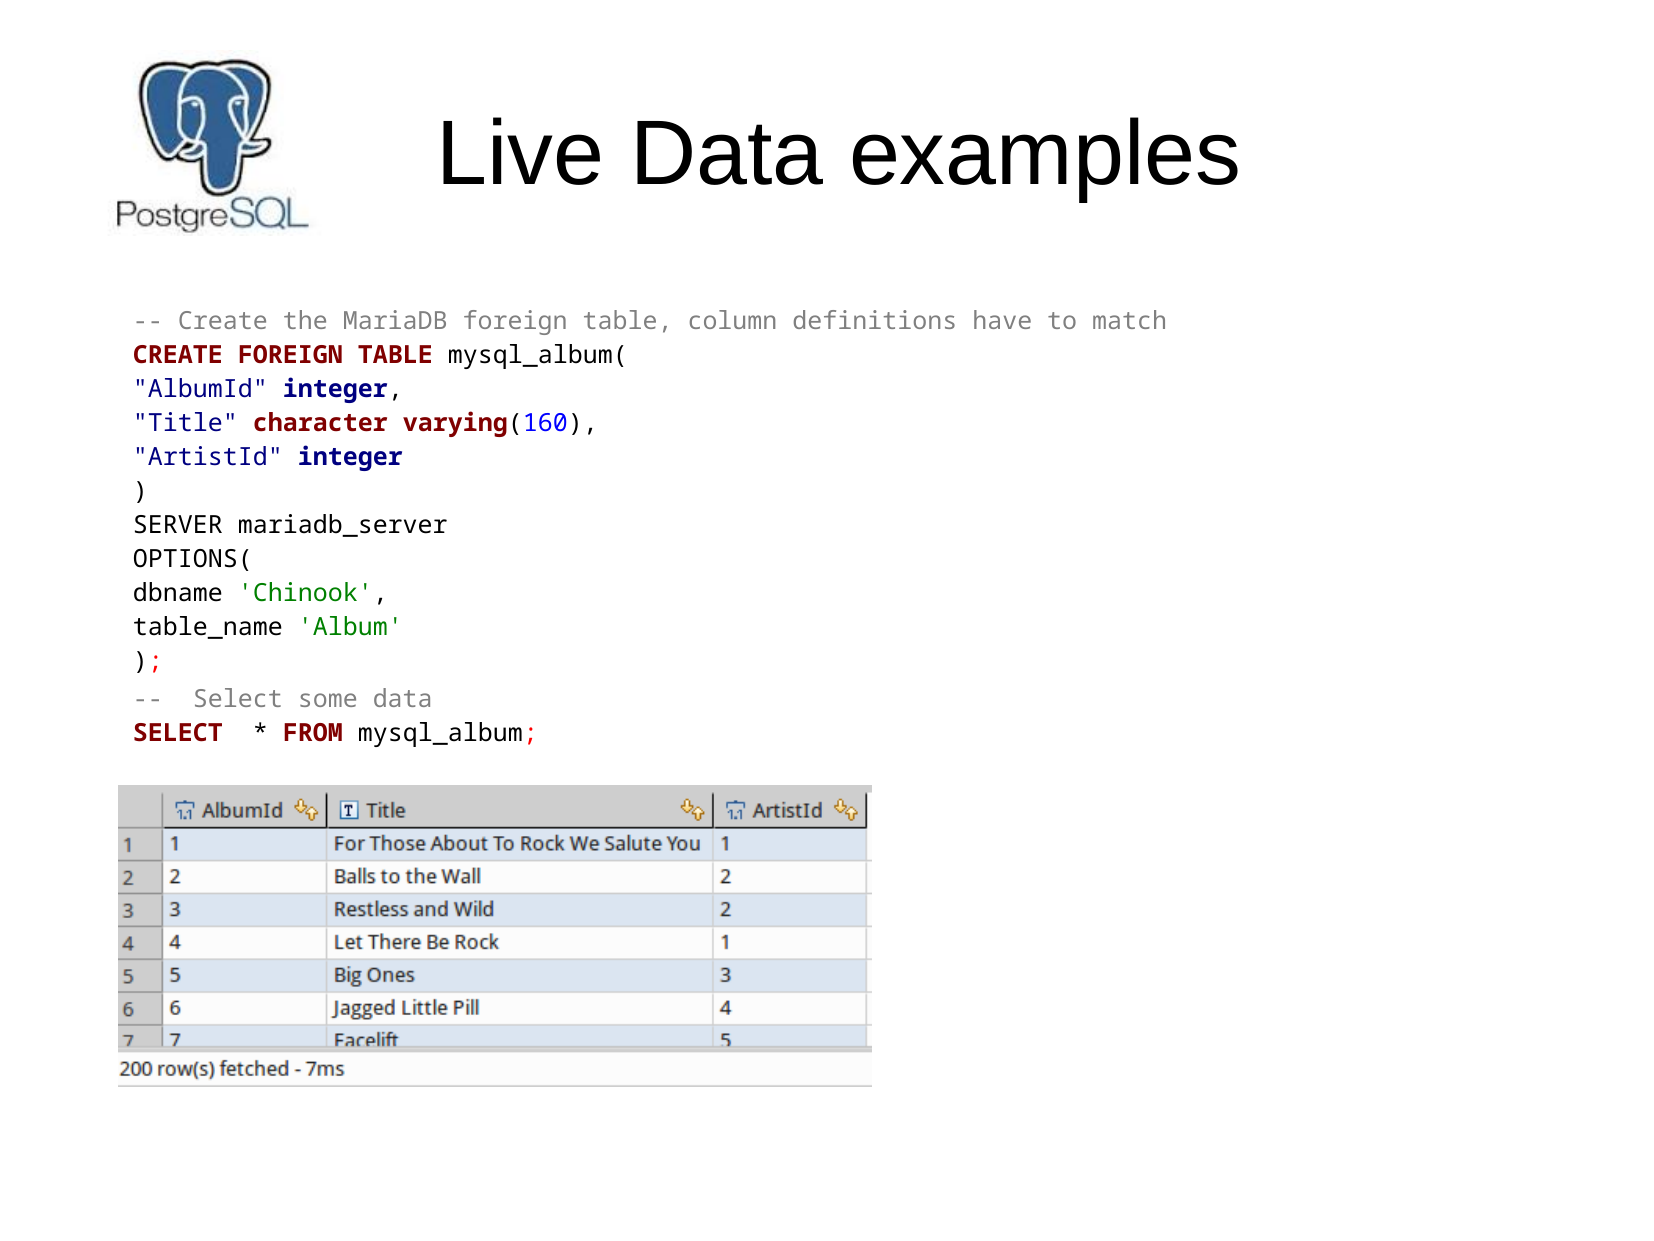

# Live Data examples
-- Create the MariaDB foreign table, column definitions have to match
CREATE FOREIGN TABLE mysql_album(
"AlbumId" integer,
"Title" character varying(160),
"ArtistId" integer
)
SERVER mariadb_server
OPTIONS(
dbname 'Chinook',
table_name 'Album'
);
-- Select some data
SELECT * FROM mysql_album;